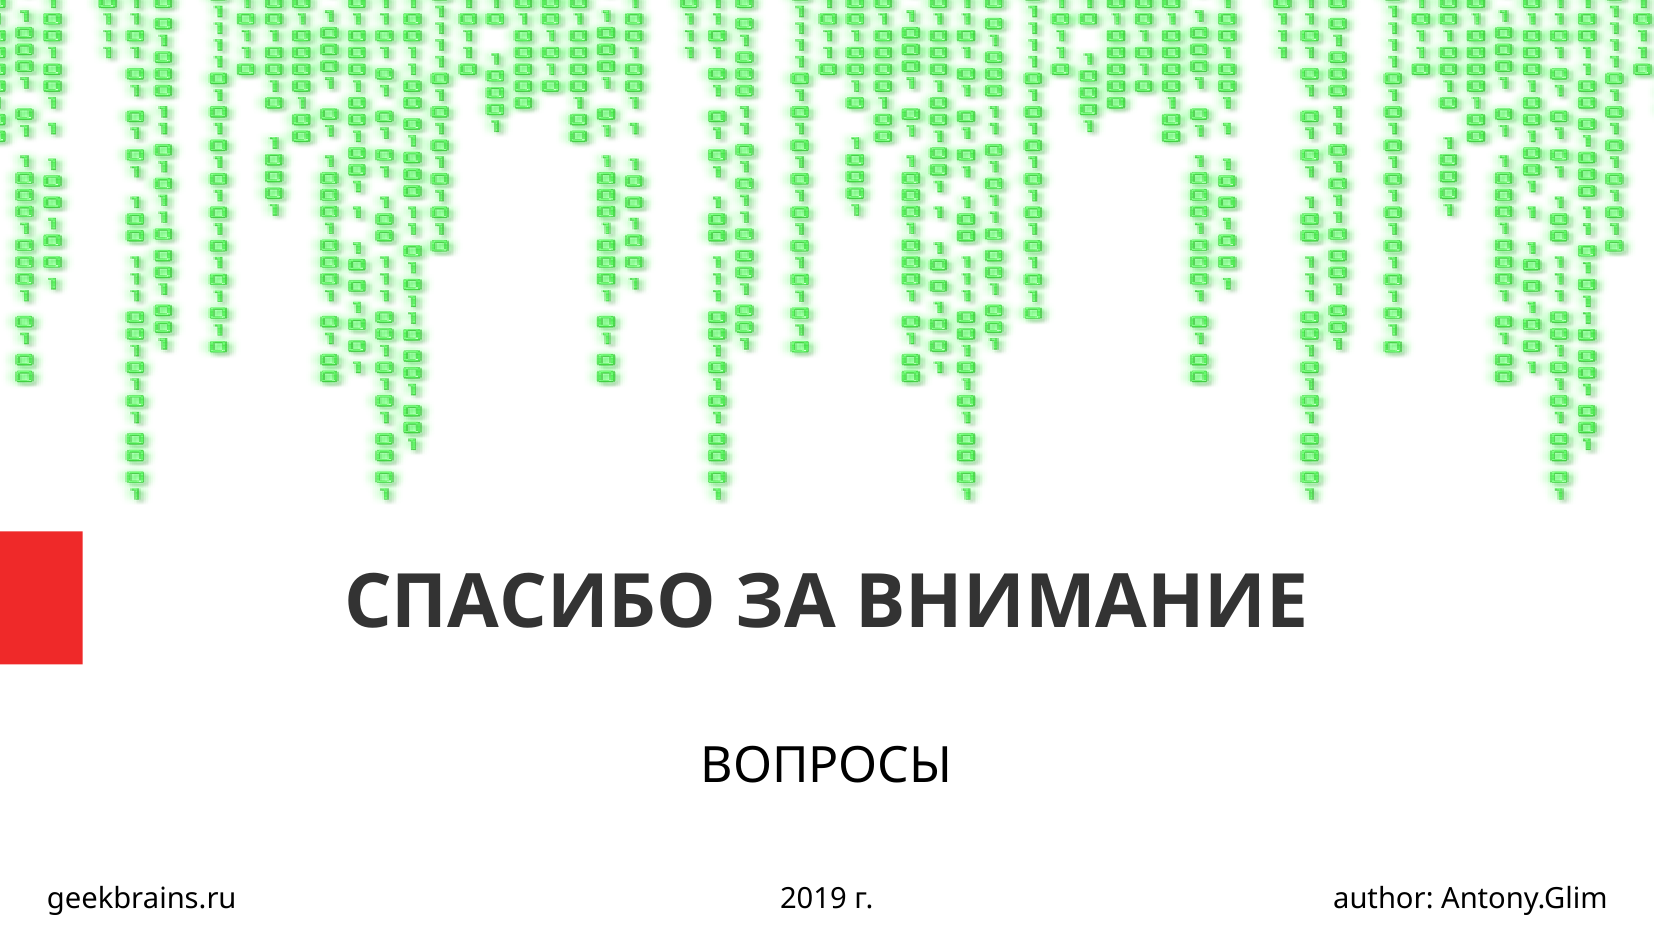

СПАСИБО ЗА ВНИМАНИЕ
# ВОПРОСЫ
geekbrains.ru
2019 г.
author: Antony.Glim